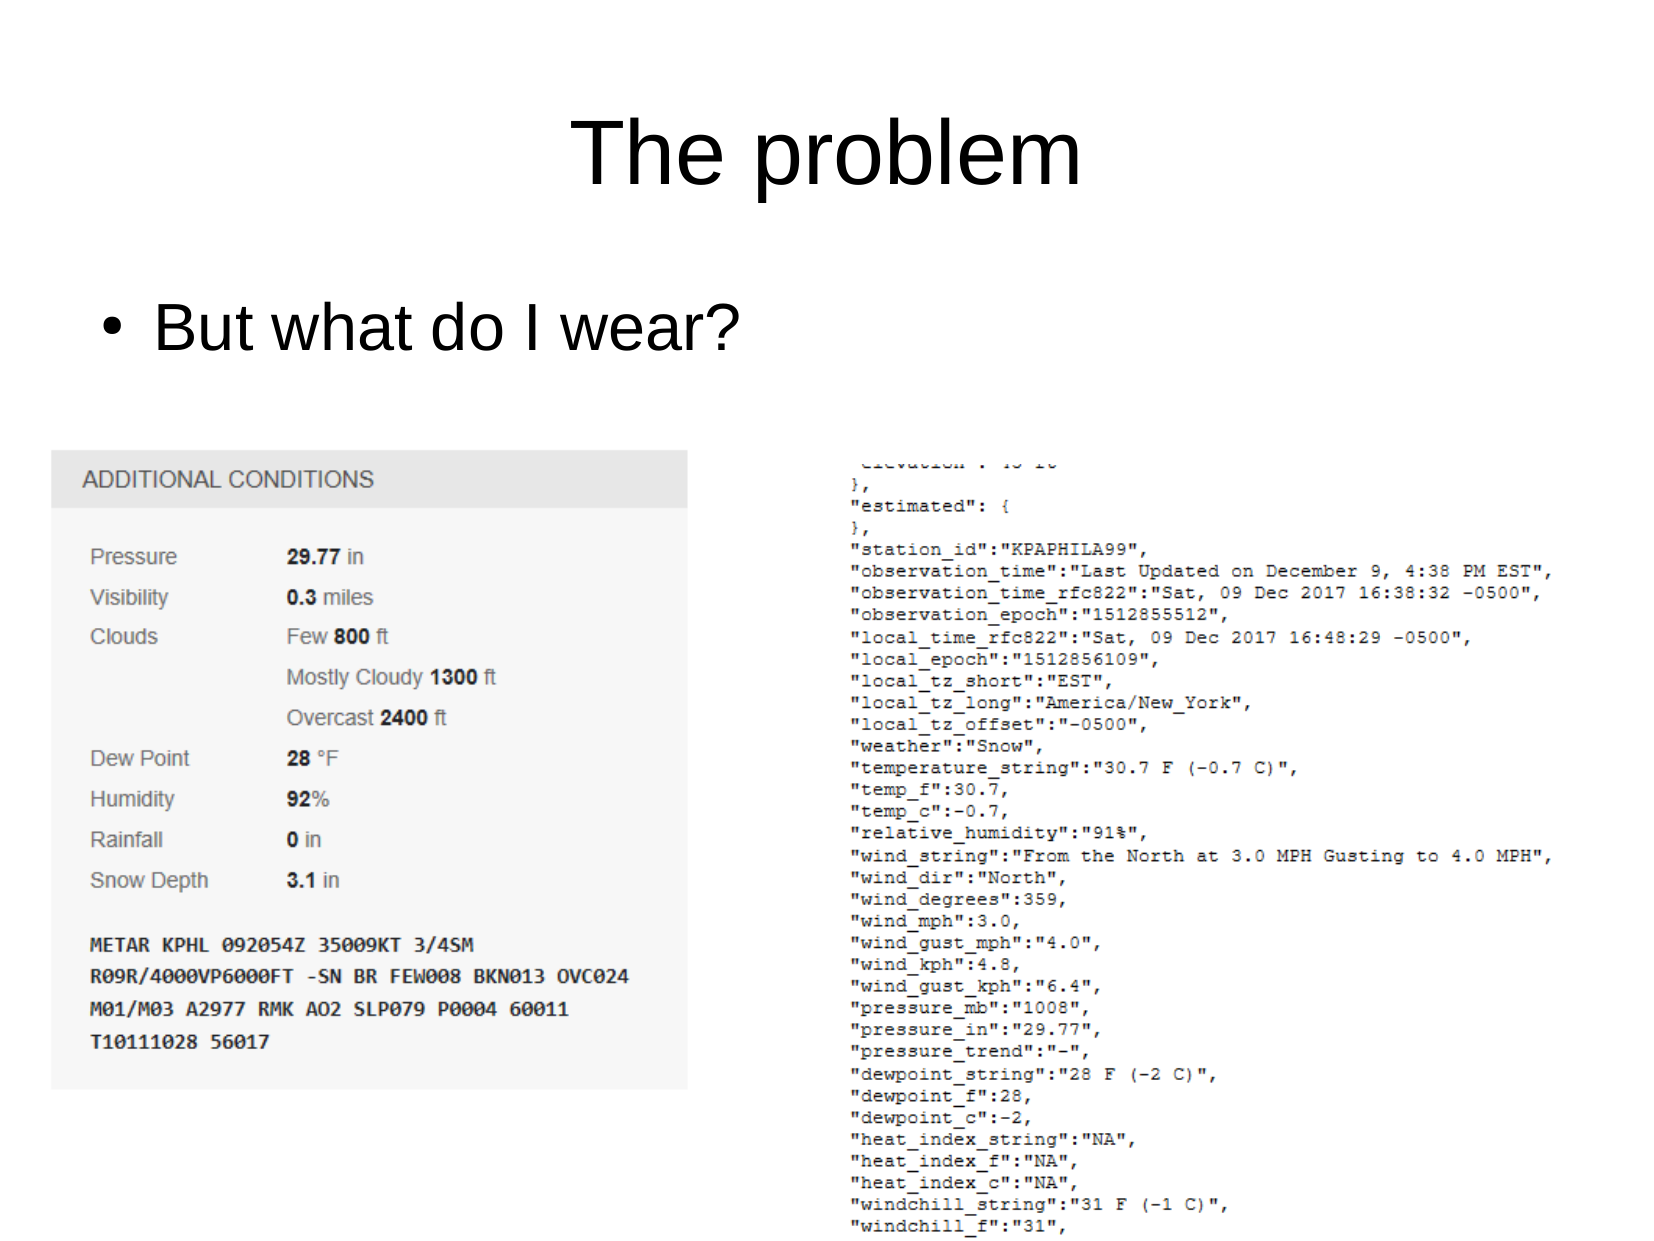

# The problem
But what do I wear?